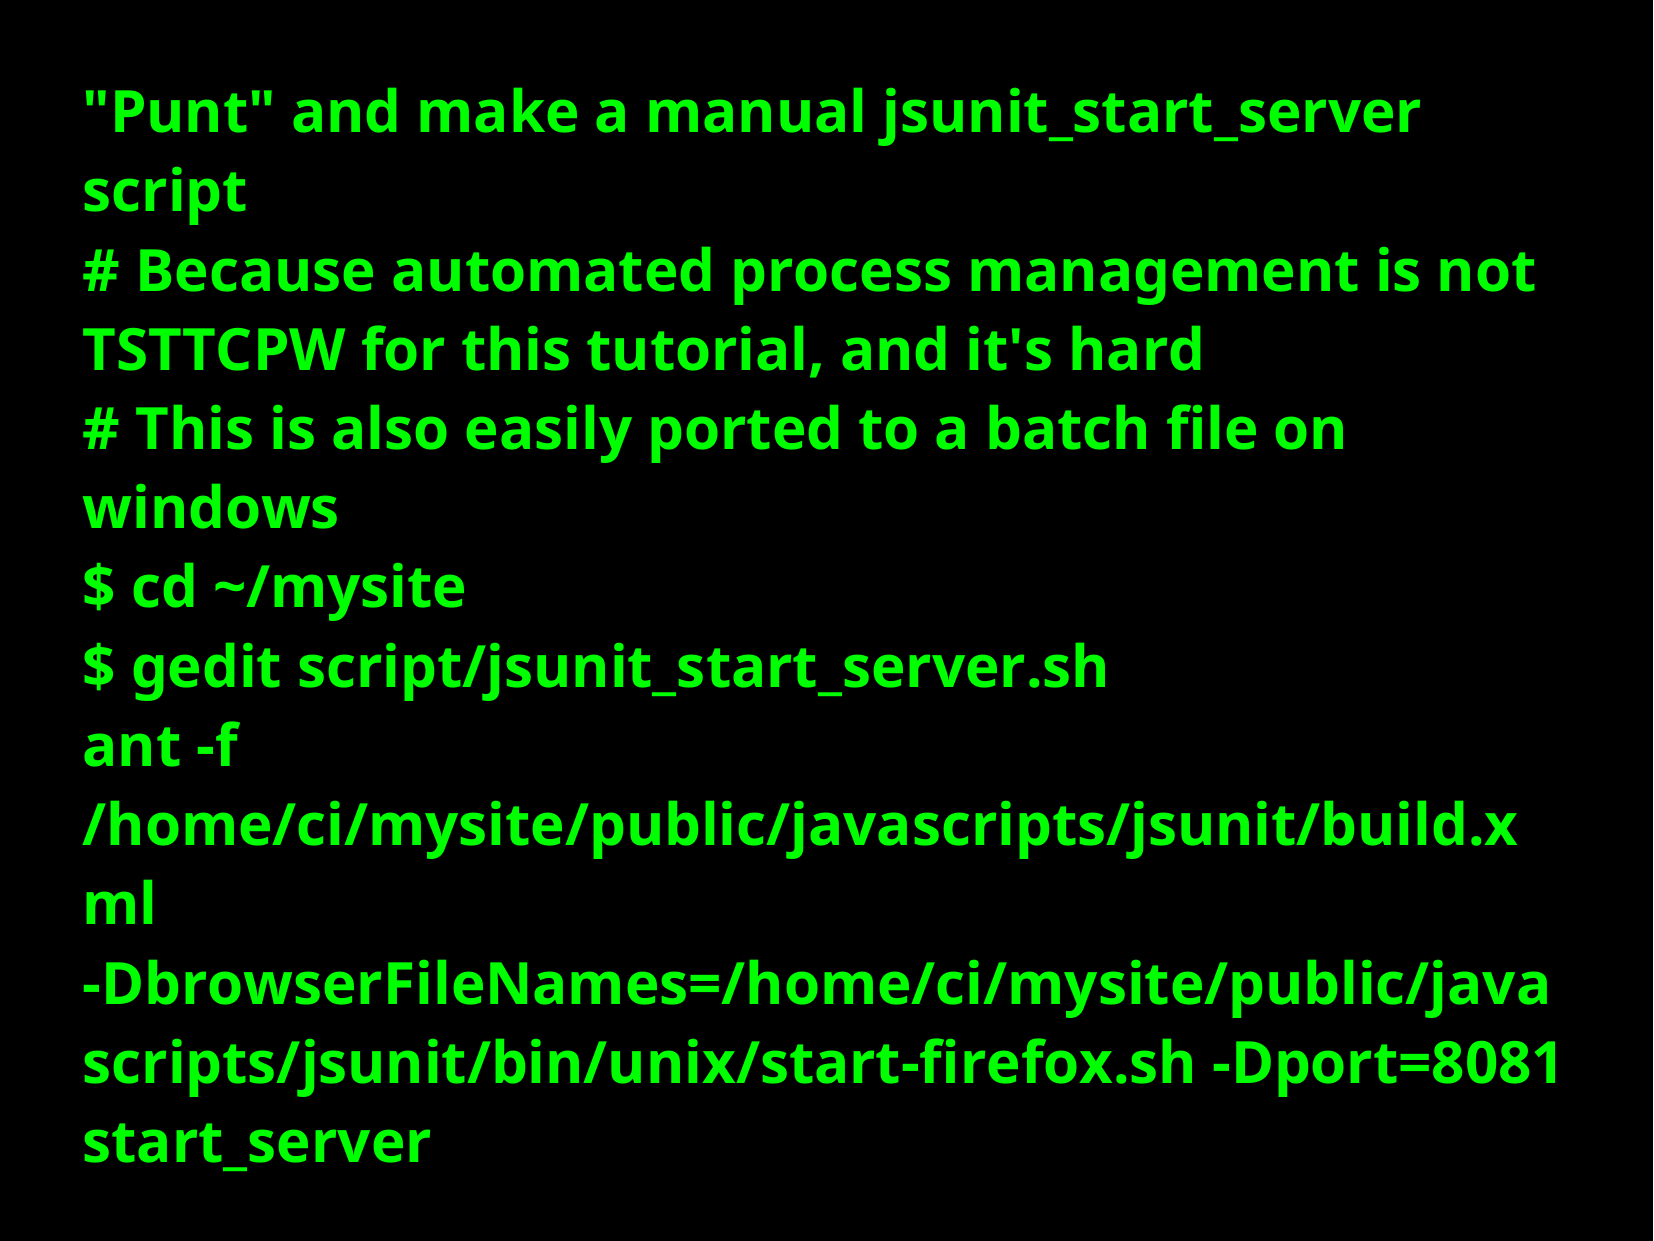

# "Punt" and make a manual jsunit_start_server script # Because automated process management is not TSTTCPW for this tutorial, and it's hard # This is also easily ported to a batch file on windows $ cd ~/mysite $ gedit script/jsunit_start_server.sh ant -f /home/ci/mysite/public/javascripts/jsunit/build.xml -DbrowserFileNames=/home/ci/mysite/public/javascripts/jsunit/bin/unix/start-firefox.sh -Dport=8081 start_server